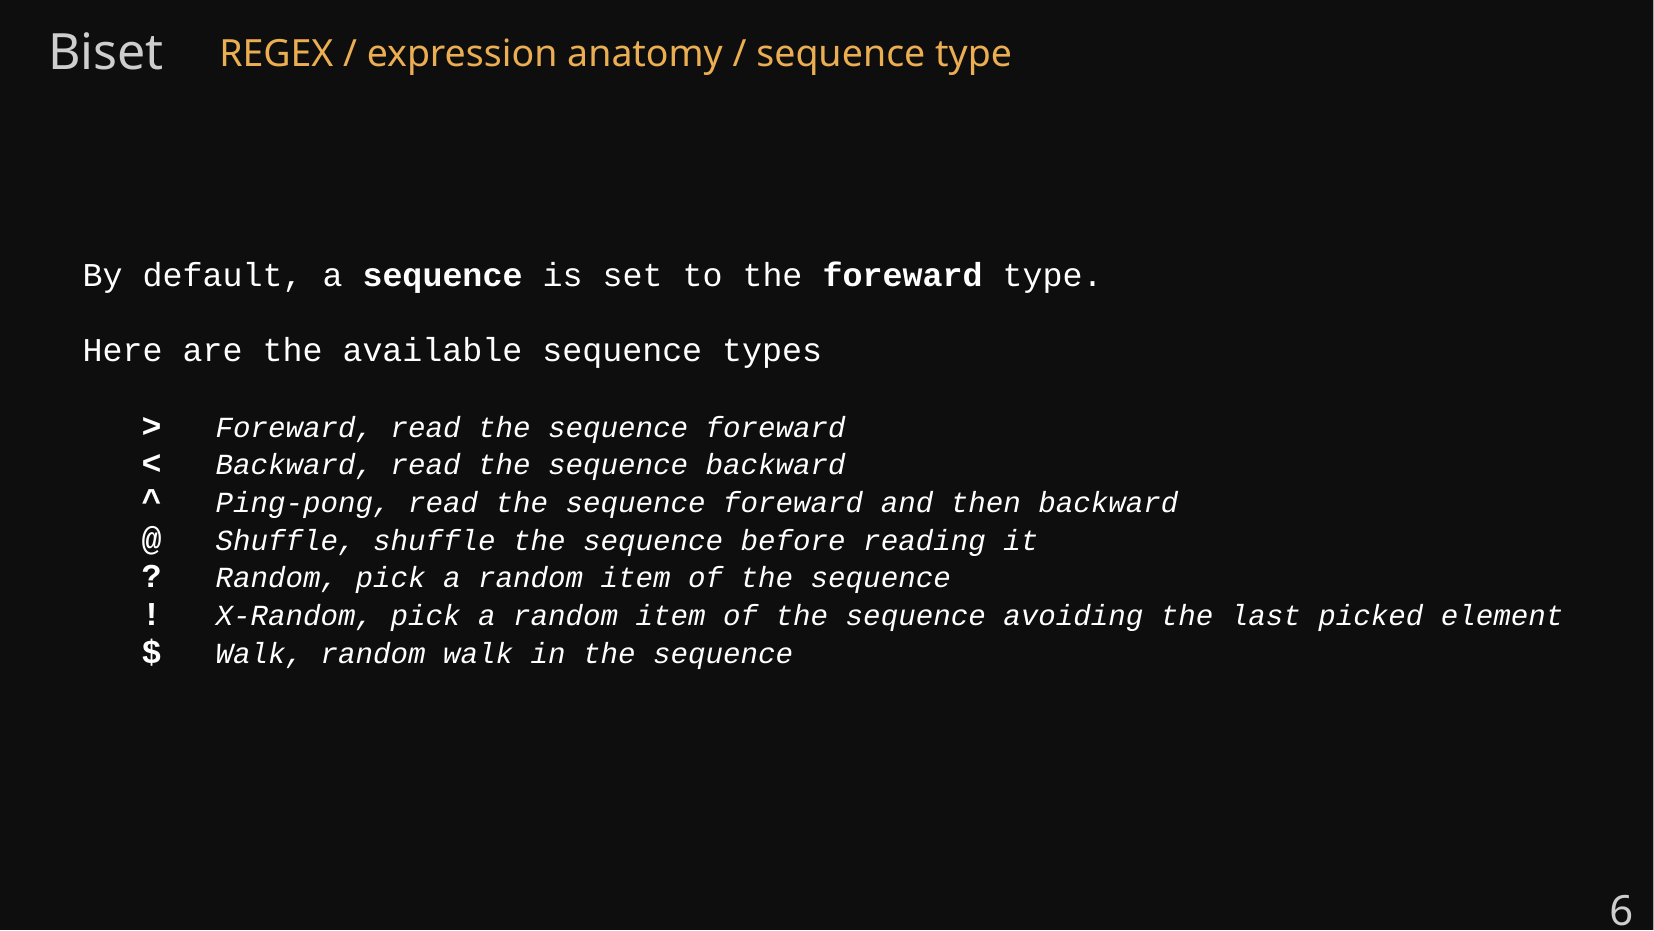

Biset
REGEX / expression anatomy / sequence type
# By default, a sequence is set to the foreward type.
Here are the available sequence types
> 	Foreward, read the sequence foreward
<	Backward, read the sequence backward
^	Ping-pong, read the sequence foreward and then backward
@	Shuffle, shuffle the sequence before reading it
?	Random, pick a random item of the sequence
!	X-Random, pick a random item of the sequence avoiding the last picked element
$	Walk, random walk in the sequence
6